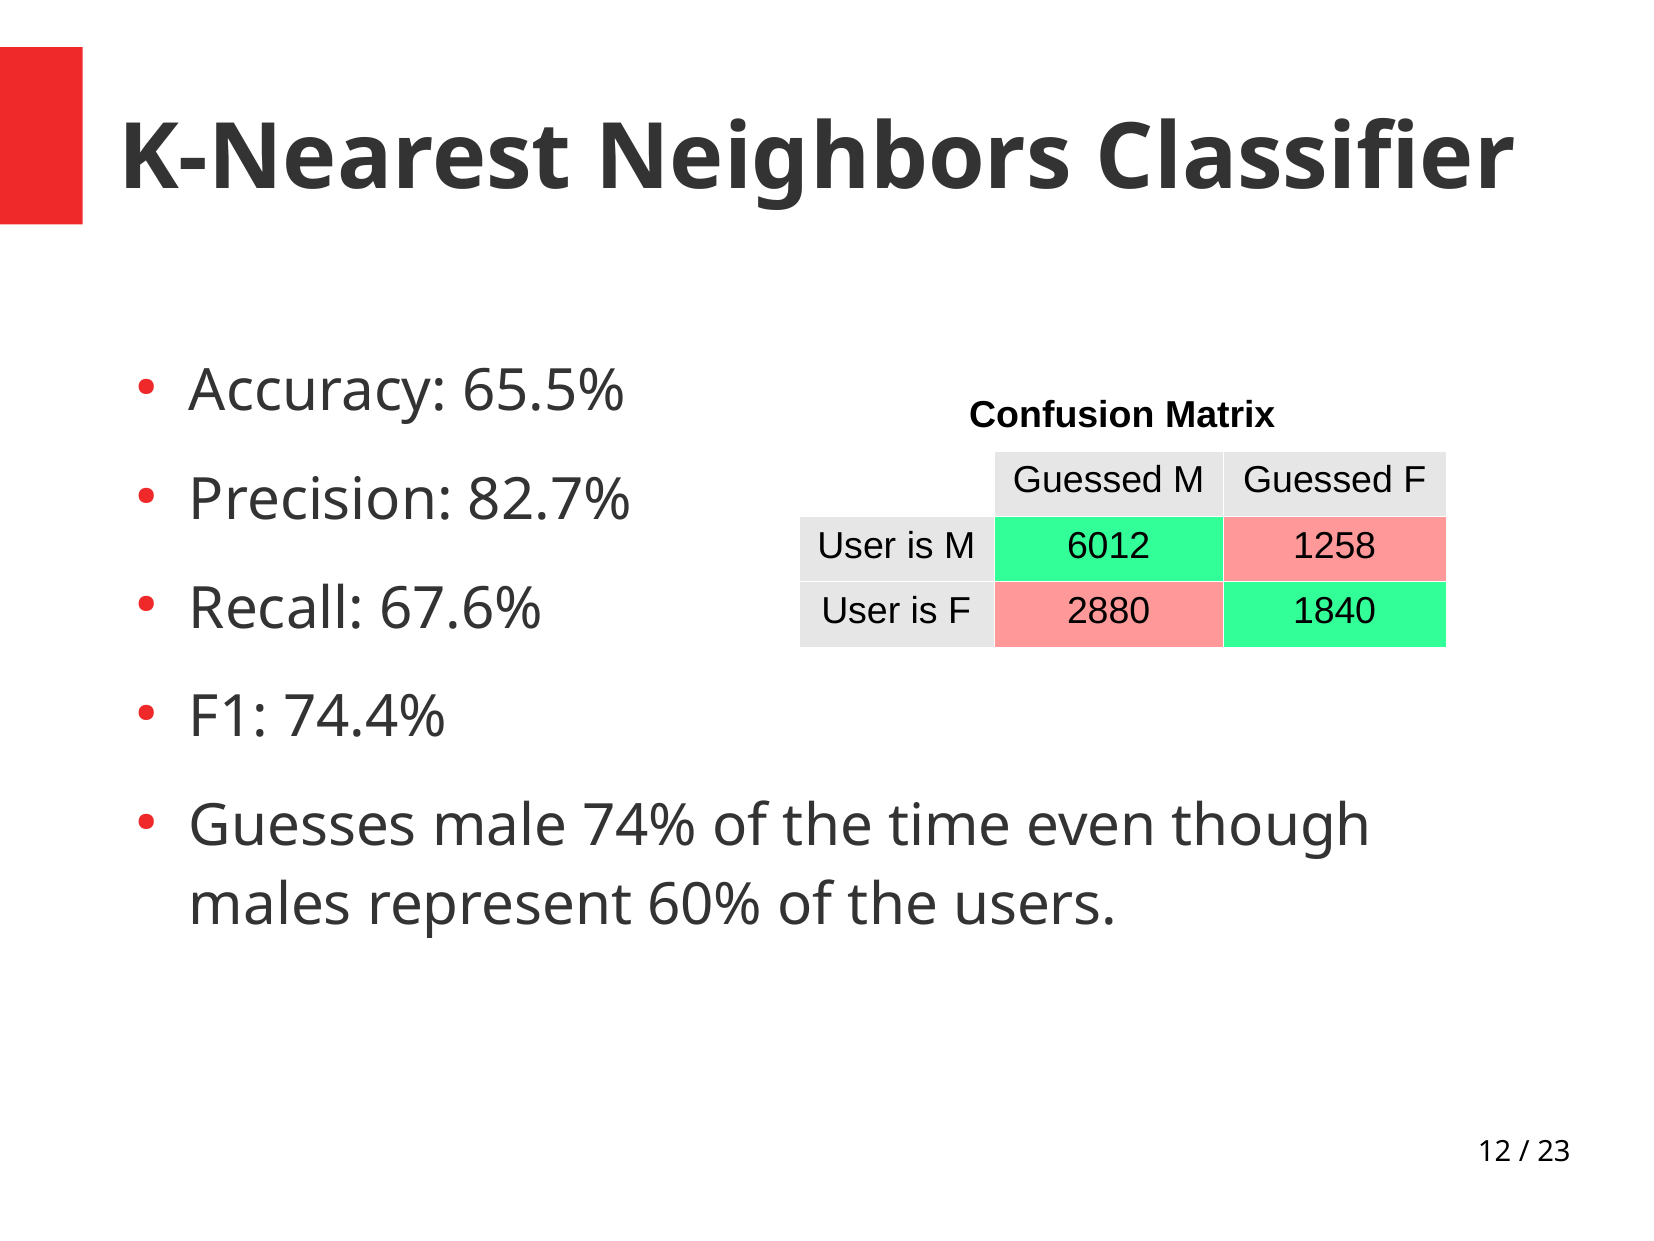

# K-Nearest Neighbors Classifier
Accuracy: 65.5%
Precision: 82.7%
Recall: 67.6%
F1: 74.4%
Guesses male 74% of the time even though males represent 60% of the users.
| Confusion Matrix | | |
| --- | --- | --- |
| | Guessed M | Guessed F |
| User is M | 6012 | 1258 |
| User is F | 2880 | 1840 |
12